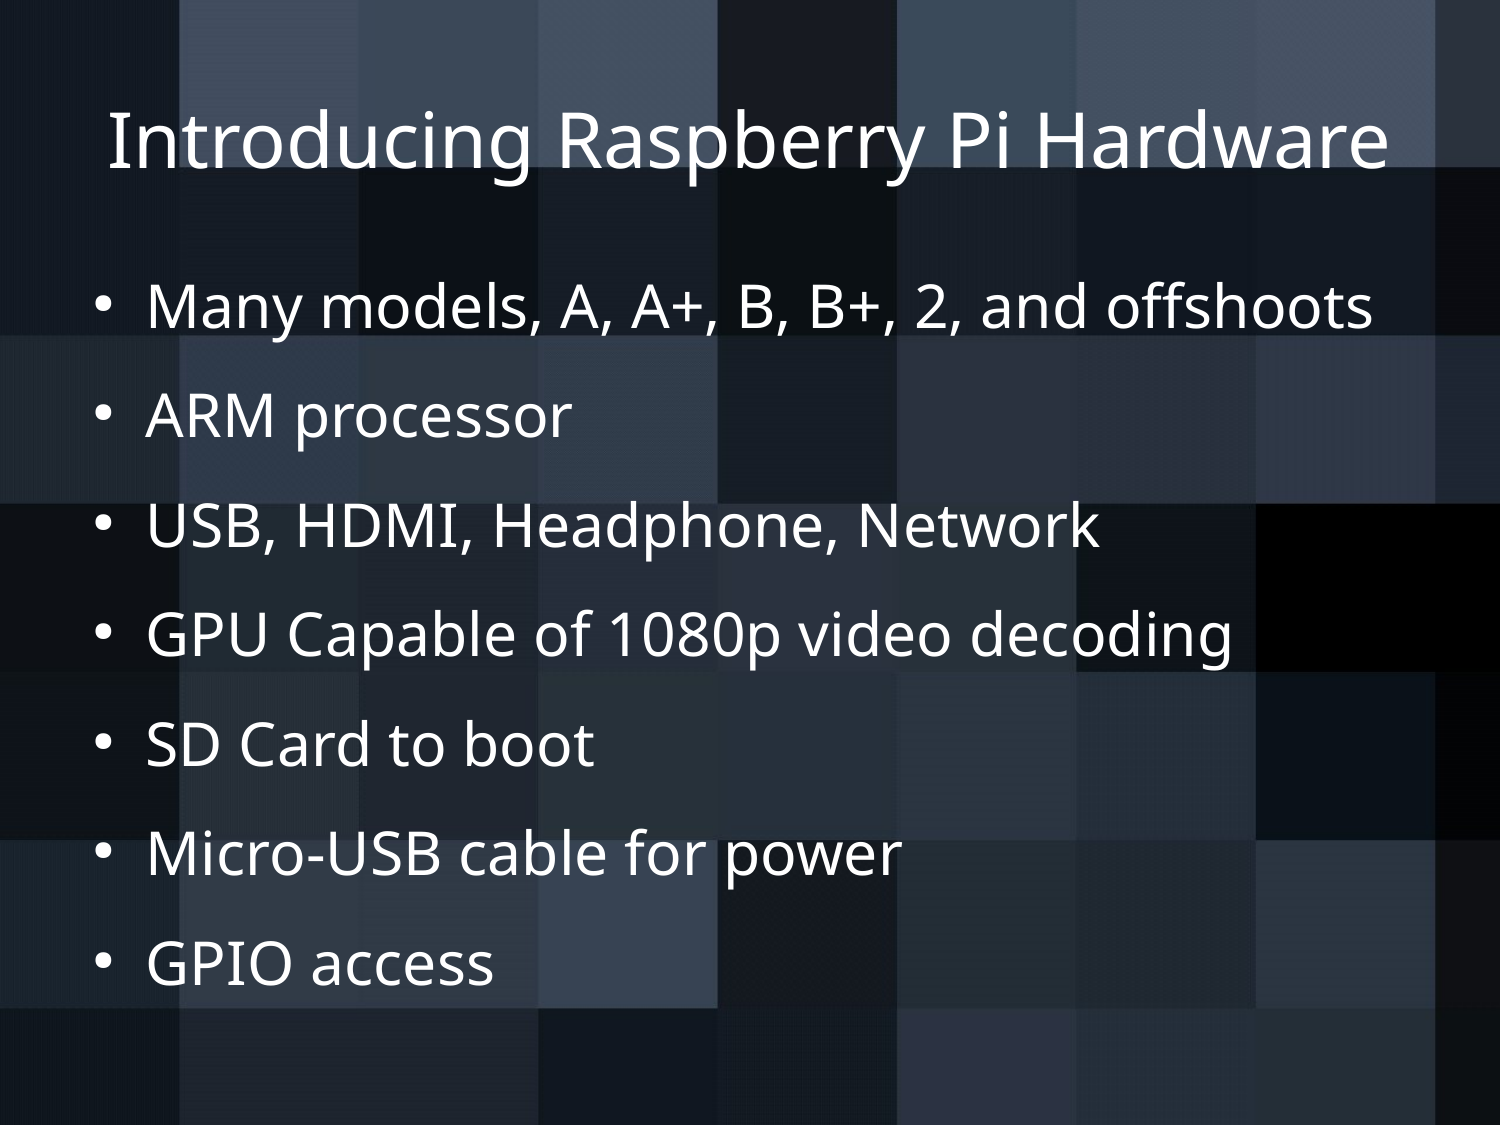

# Introducing Raspberry Pi Hardware
Many models, A, A+, B, B+, 2, and offshoots
ARM processor
USB, HDMI, Headphone, Network
GPU Capable of 1080p video decoding
SD Card to boot
Micro-USB cable for power
GPIO access